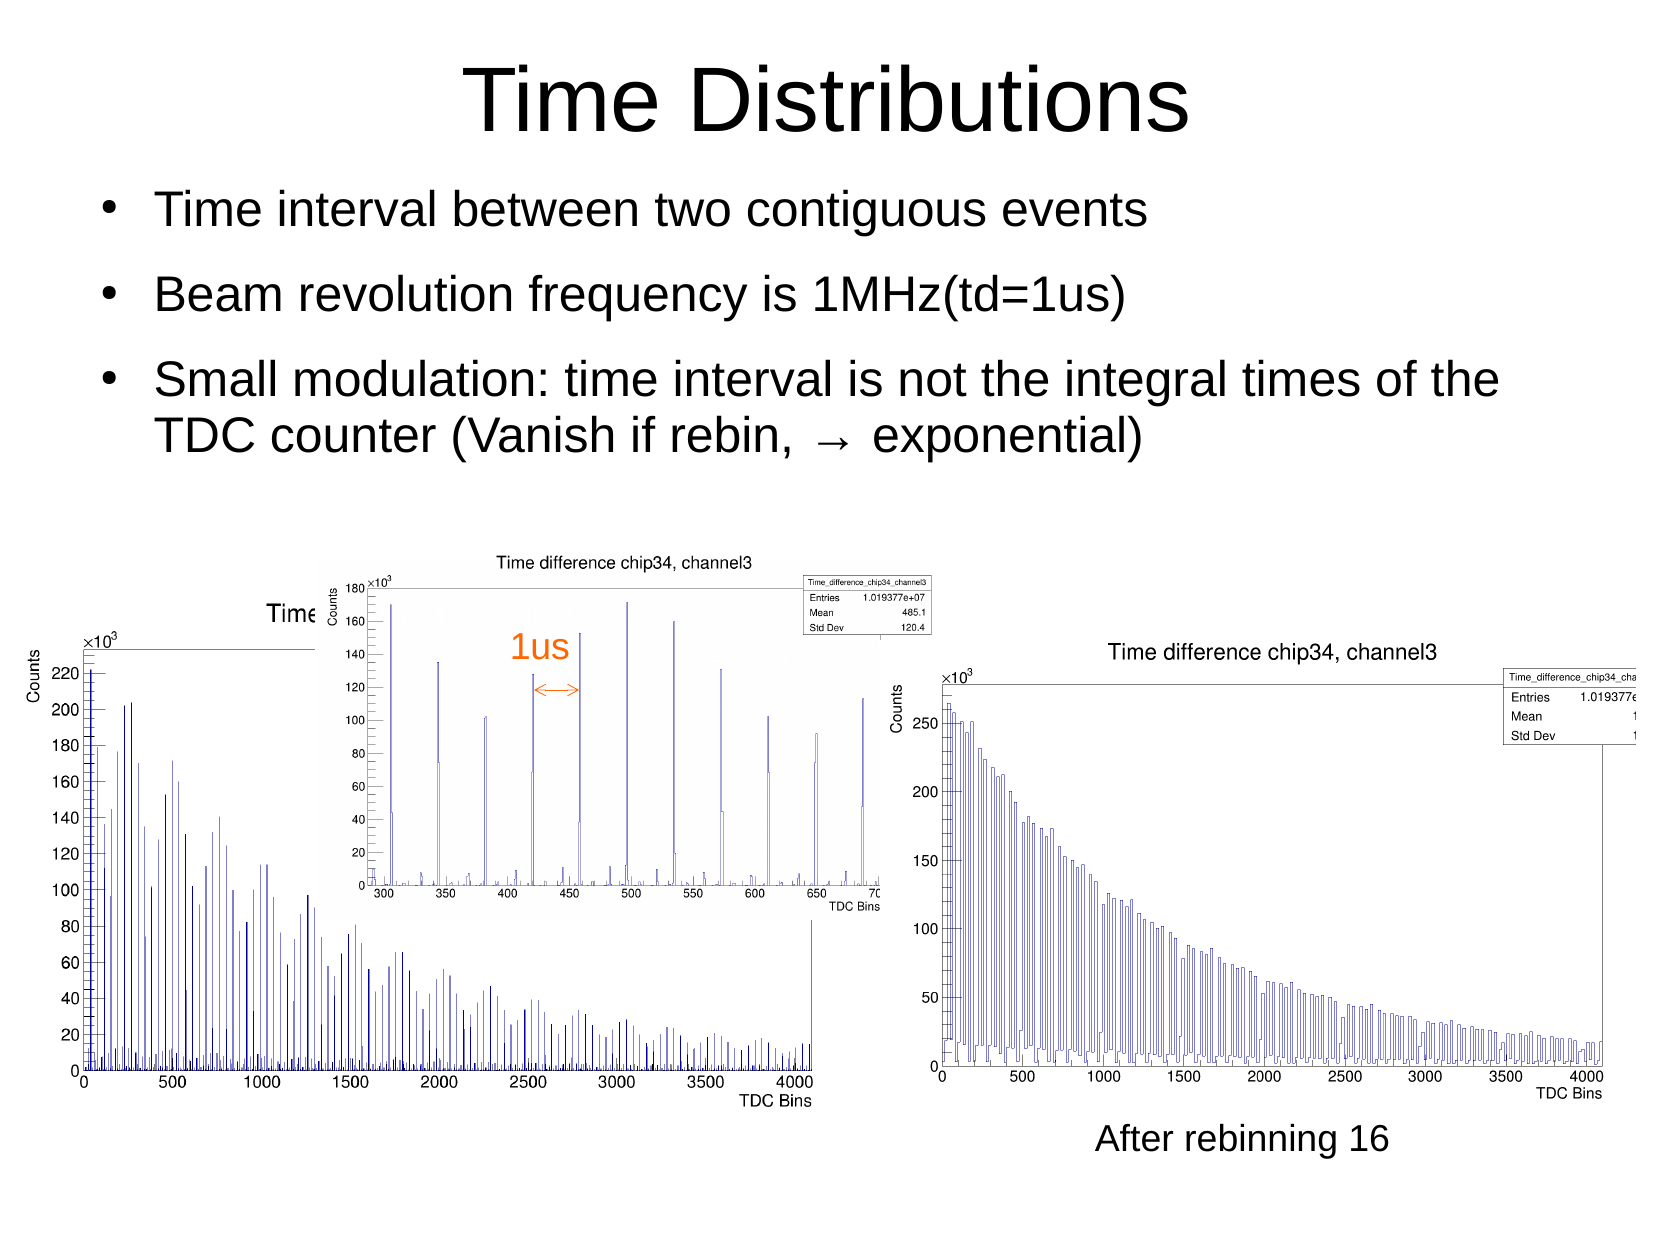

Time Distributions
# Time interval between two contiguous events
Beam revolution frequency is 1MHz(td=1us)
Small modulation: time interval is not the integral times of the TDC counter (Vanish if rebin, → exponential)
1us
After rebinning 16